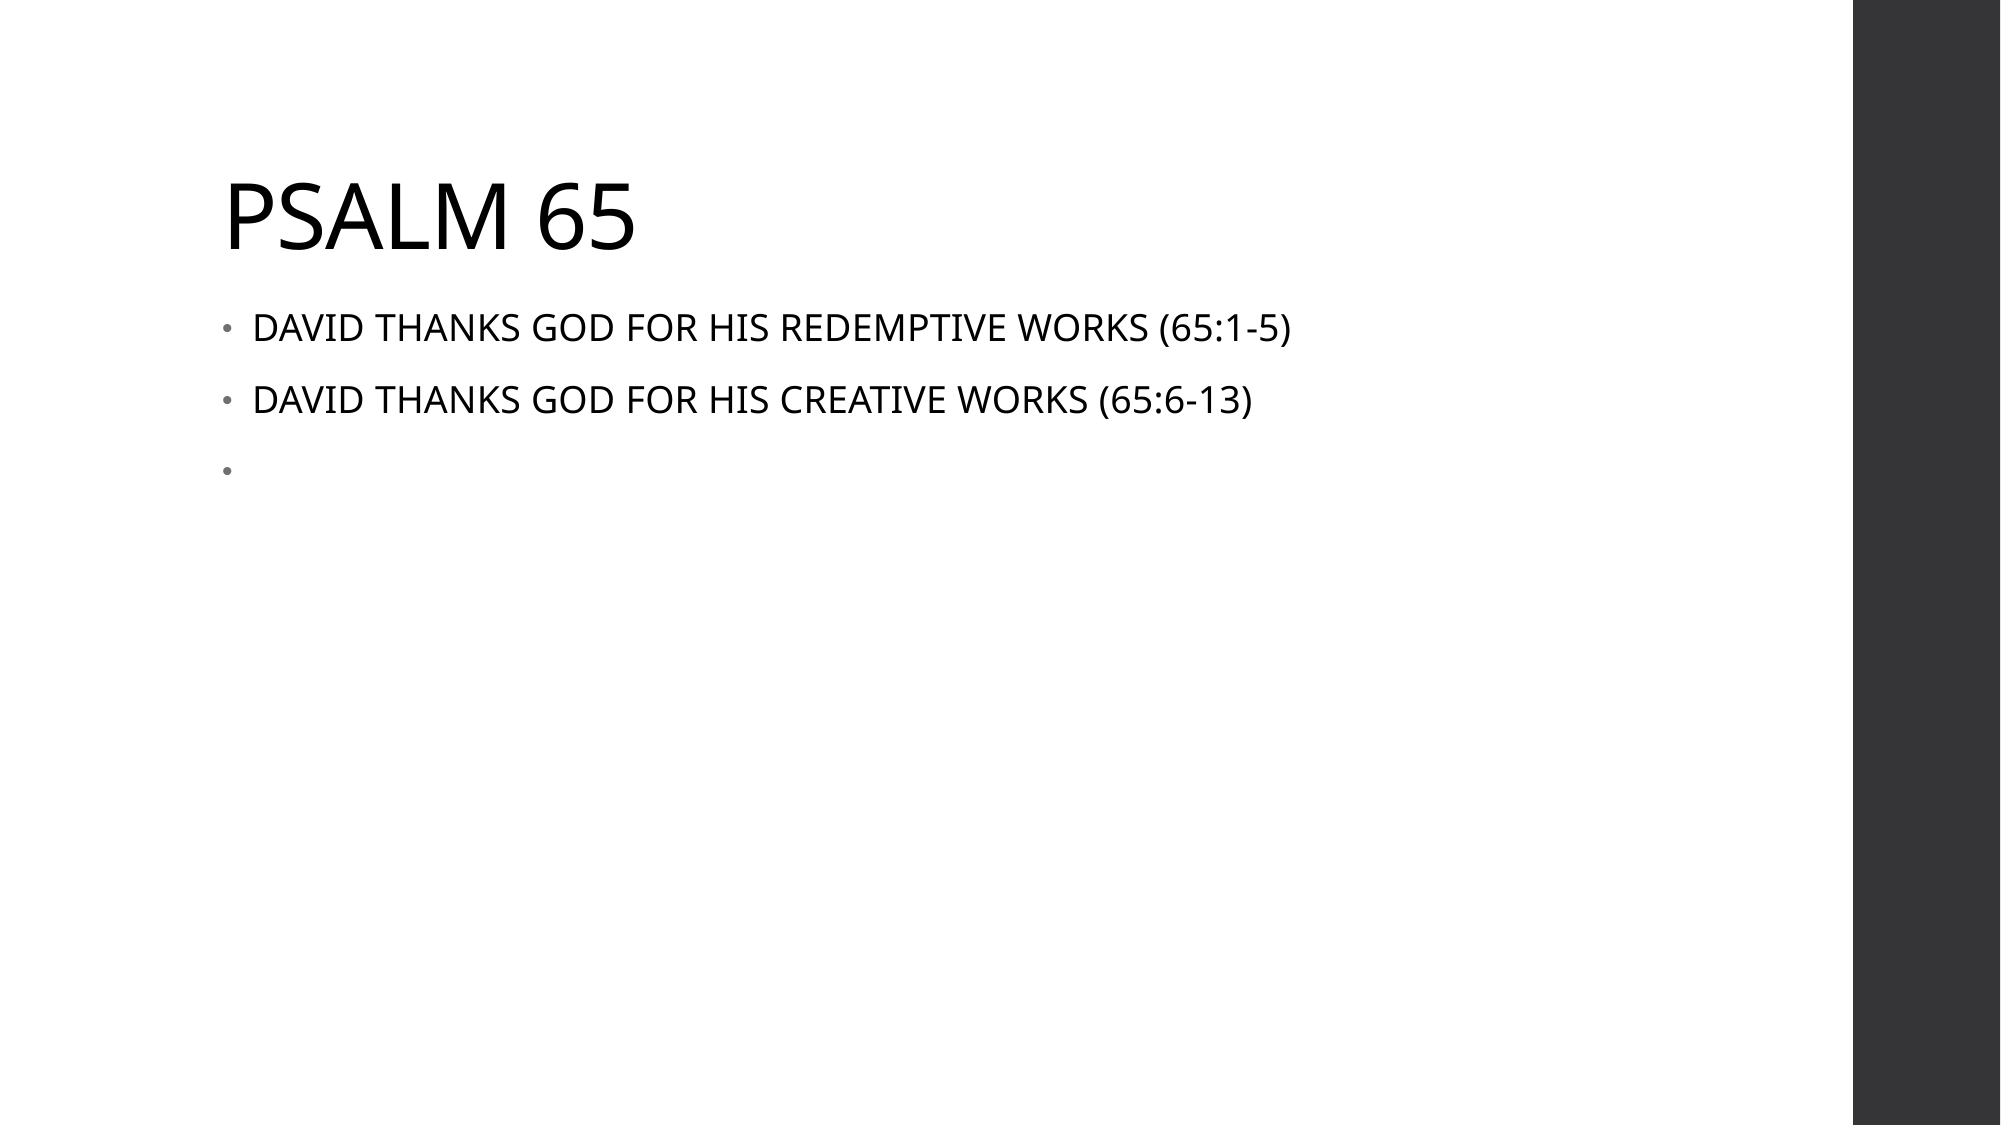

# PSALM 65
DAVID THANKS GOD FOR HIS REDEMPTIVE WORKS (65:1-5)
DAVID THANKS GOD FOR HIS CREATIVE WORKS (65:6-13)